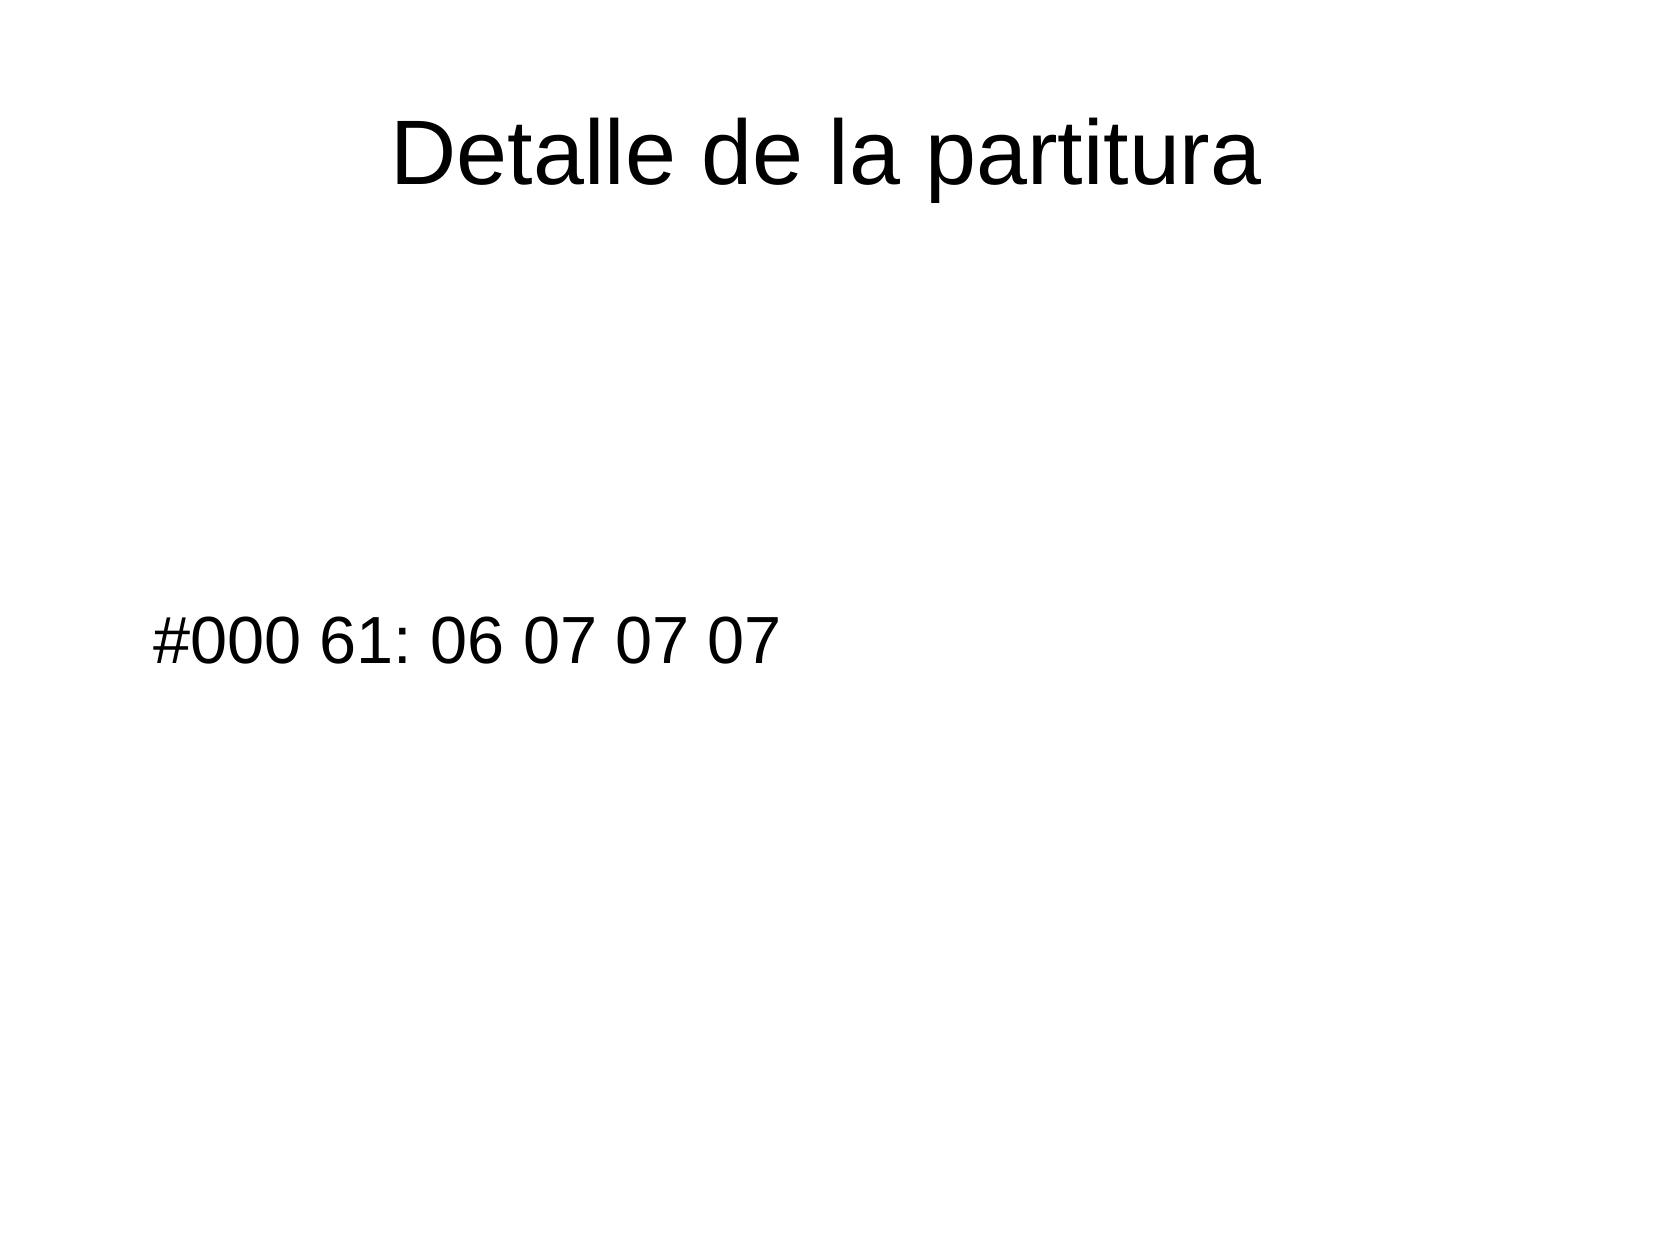

# Detalle de la partitura
#000 61: 06 07 07 07